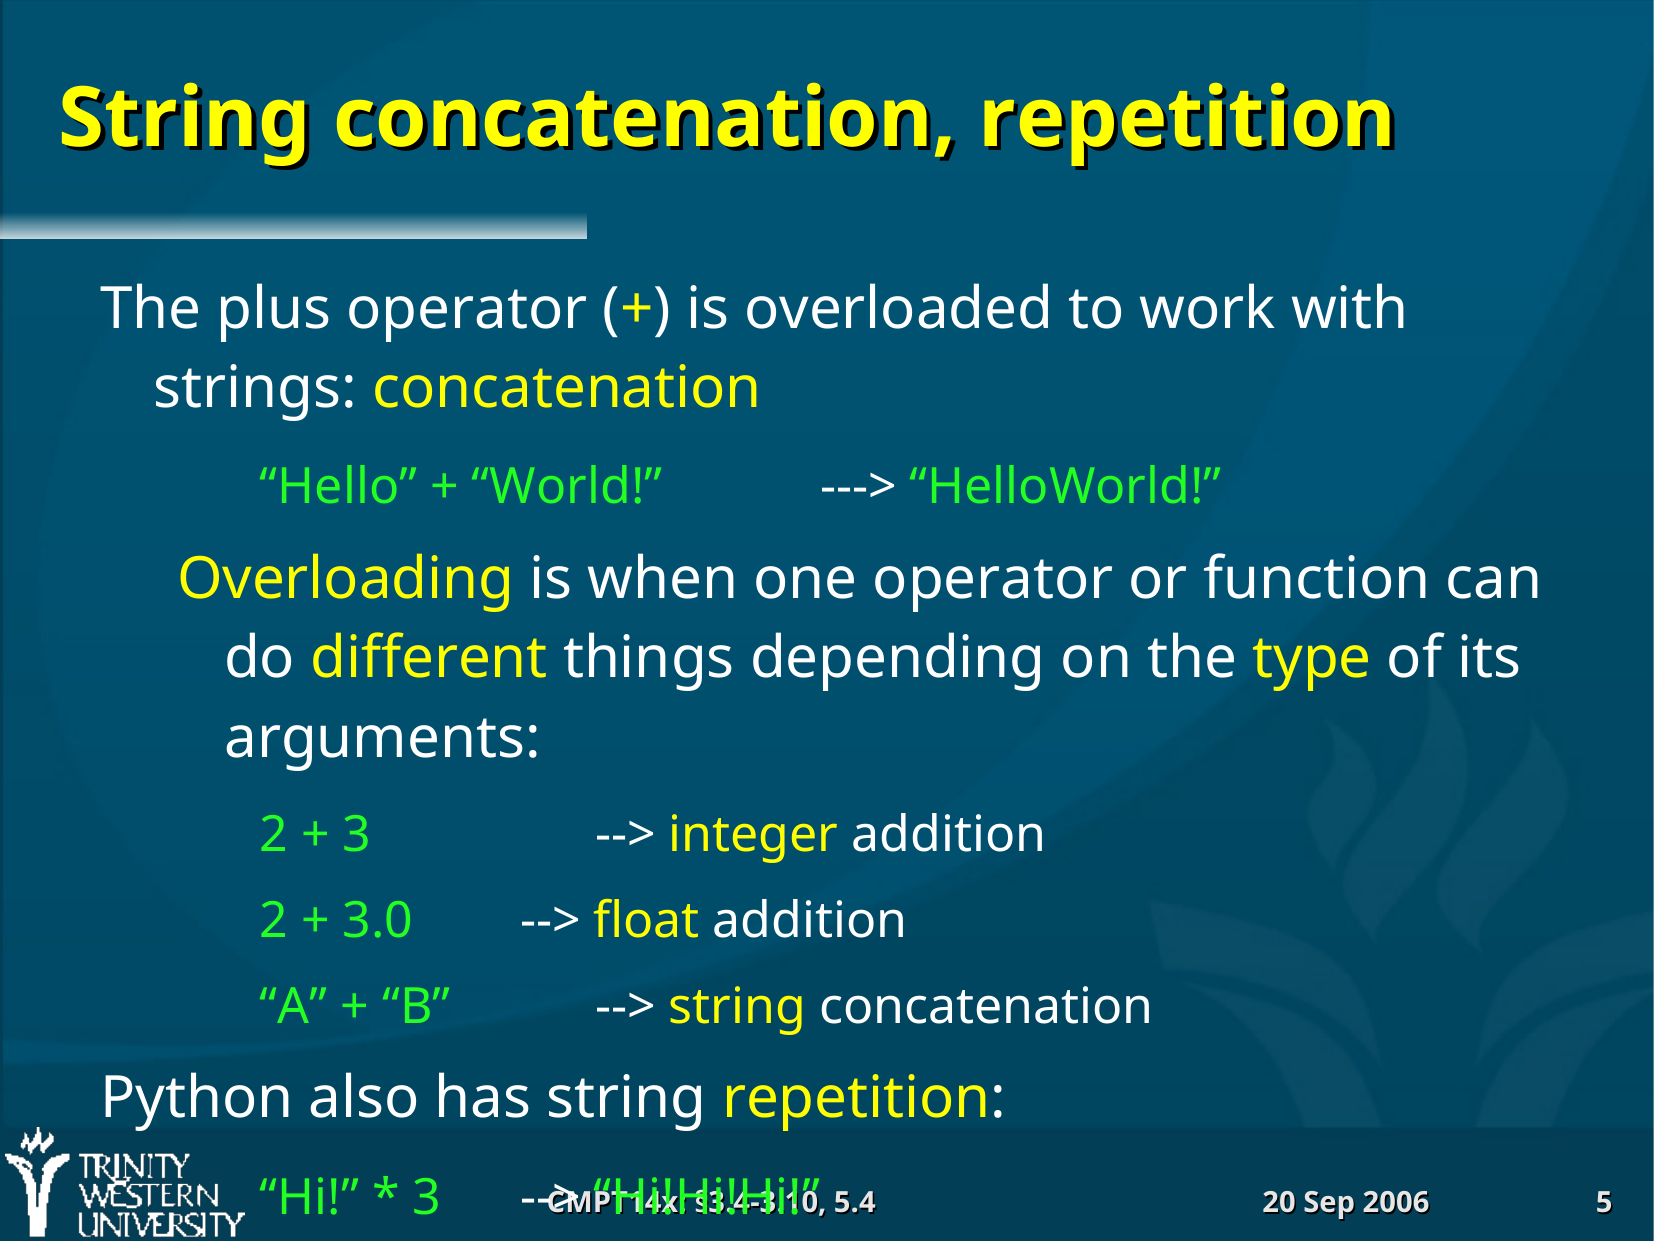

# String concatenation, repetition
The plus operator (+) is overloaded to work with strings: concatenation
“Hello” + “World!”			---> “HelloWorld!”
Overloading is when one operator or function can do different things depending on the type of its arguments:
2 + 3			--> integer addition
2 + 3.0		--> float addition
“A” + “B”		--> string concatenation
Python also has string repetition:
“Hi!” * 3		--> “Hi!Hi!Hi!”
CMPT14x: §3.4-3.10, 5.4
20 Sep 2006
5